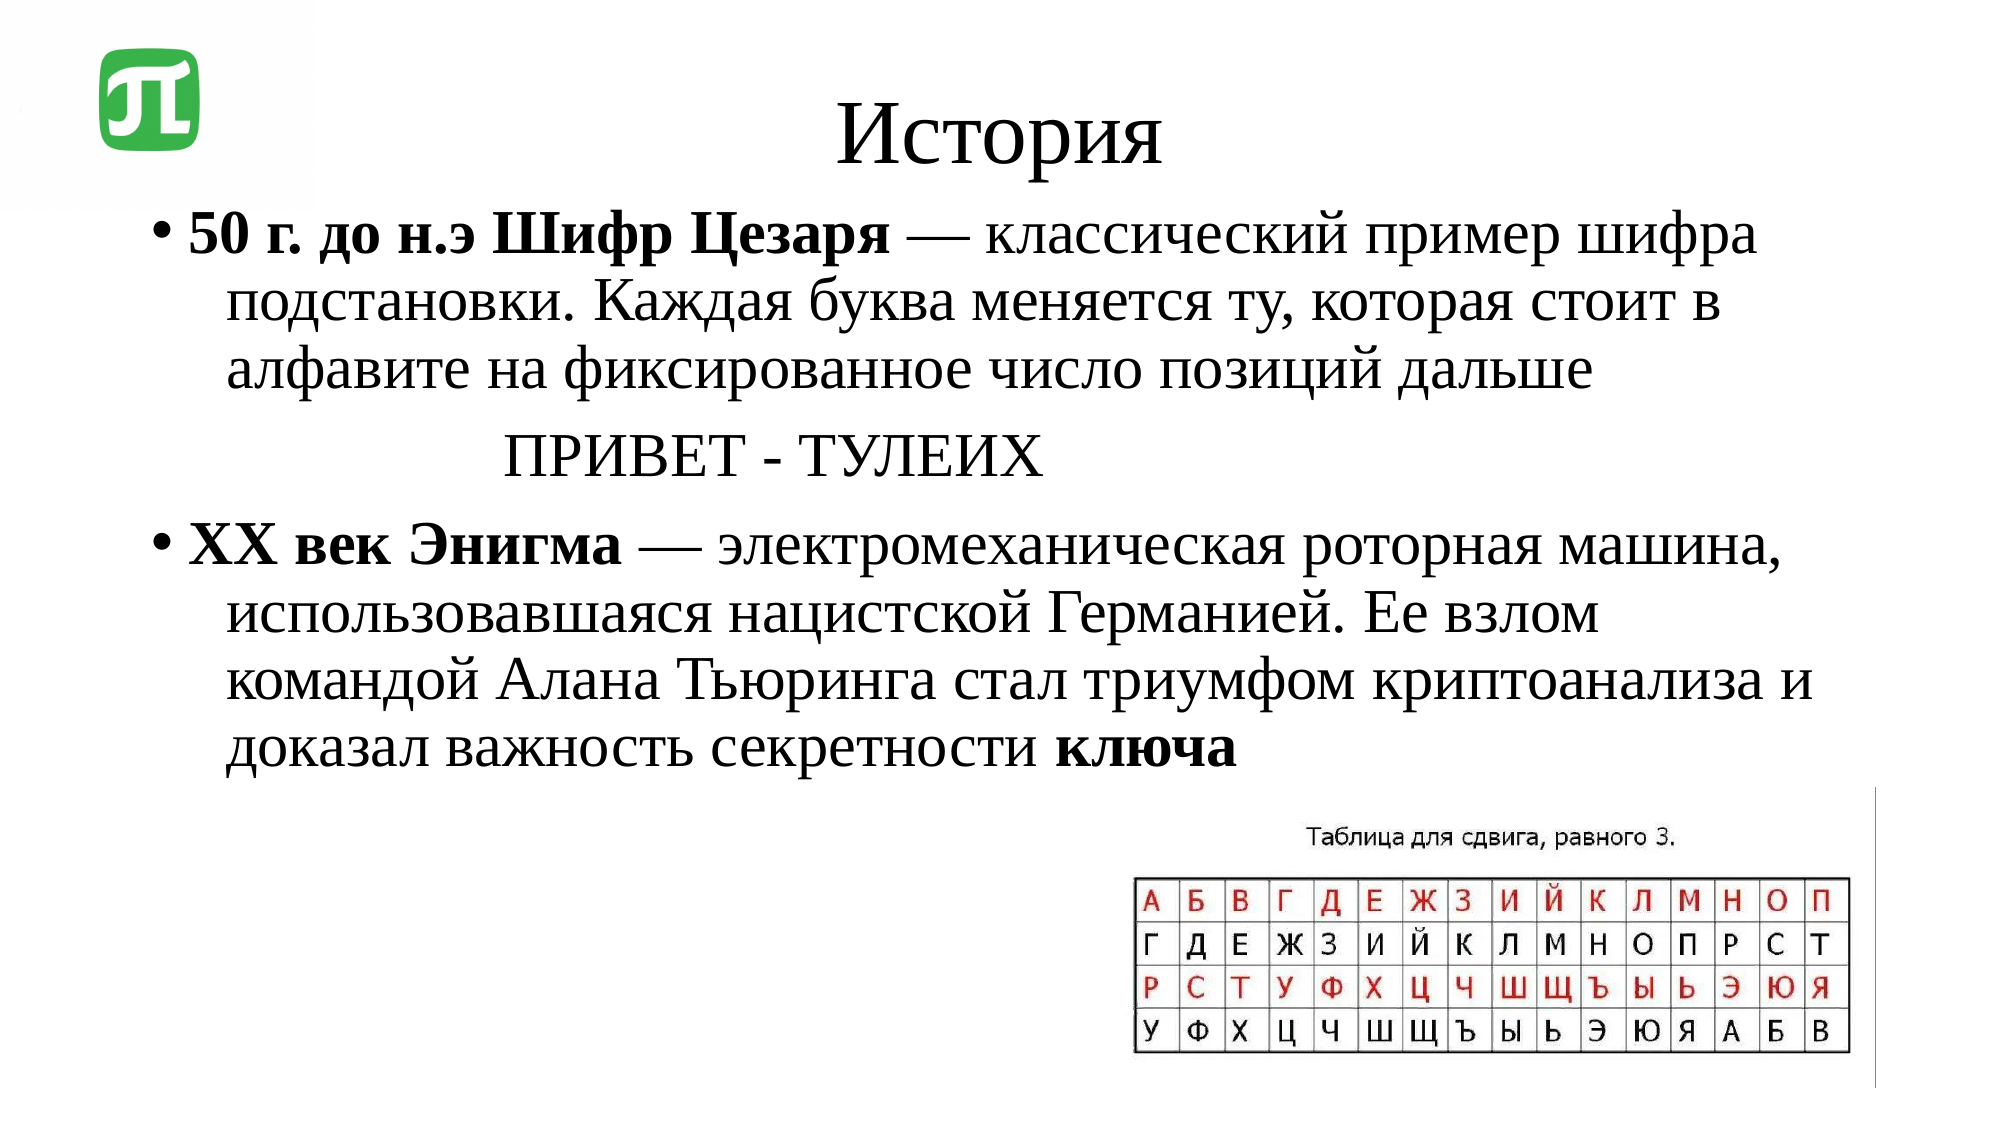

# История
50 г. до н.э Шифр Цезаря — классический пример шифра подстановки. Каждая буква меняется ту, которая стоит в алфавите на фиксированное число позиций дальше
 ПРИВЕТ - ТУЛЕИХ
ХХ век Энигма — электромеханическая роторная машина, использовавшаяся нацистской Германией. Ее взлом командой Алана Тьюринга стал триумфом криптоанализа и доказал важность секретности ключа